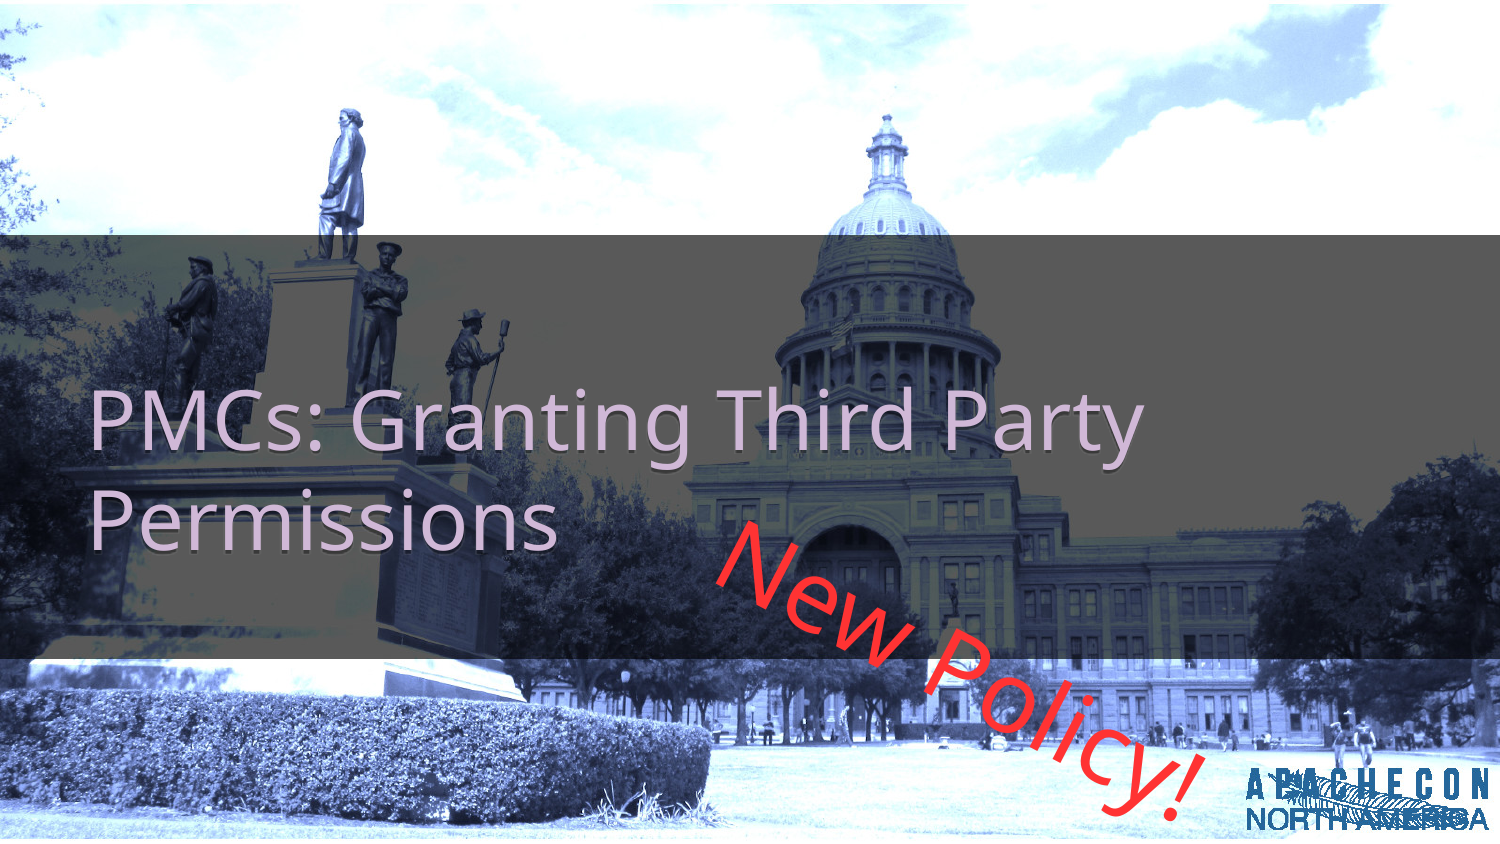

# PMCs: Granting Third Party Permissions
New Policy!